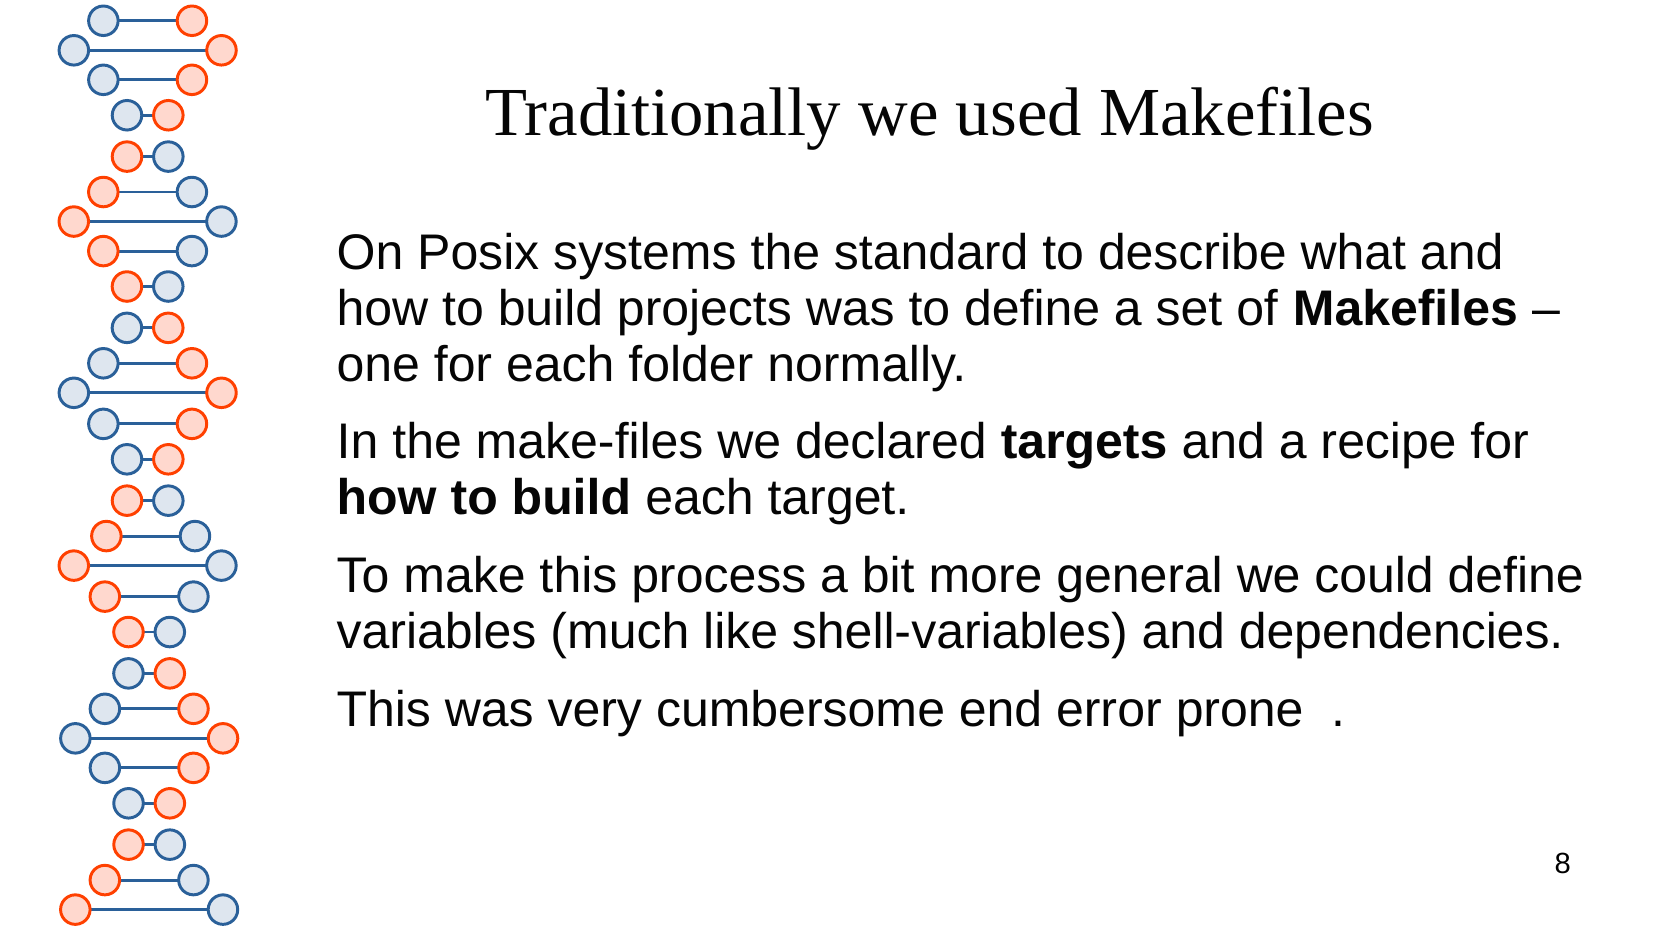

# Traditionally we used Makefiles
On Posix systems the standard to describe what and how to build projects was to define a set of Makefiles – one for each folder normally.
In the make-files we declared targets and a recipe for how to build each target.
To make this process a bit more general we could define variables (much like shell-variables) and dependencies.
This was very cumbersome end error prone .
8